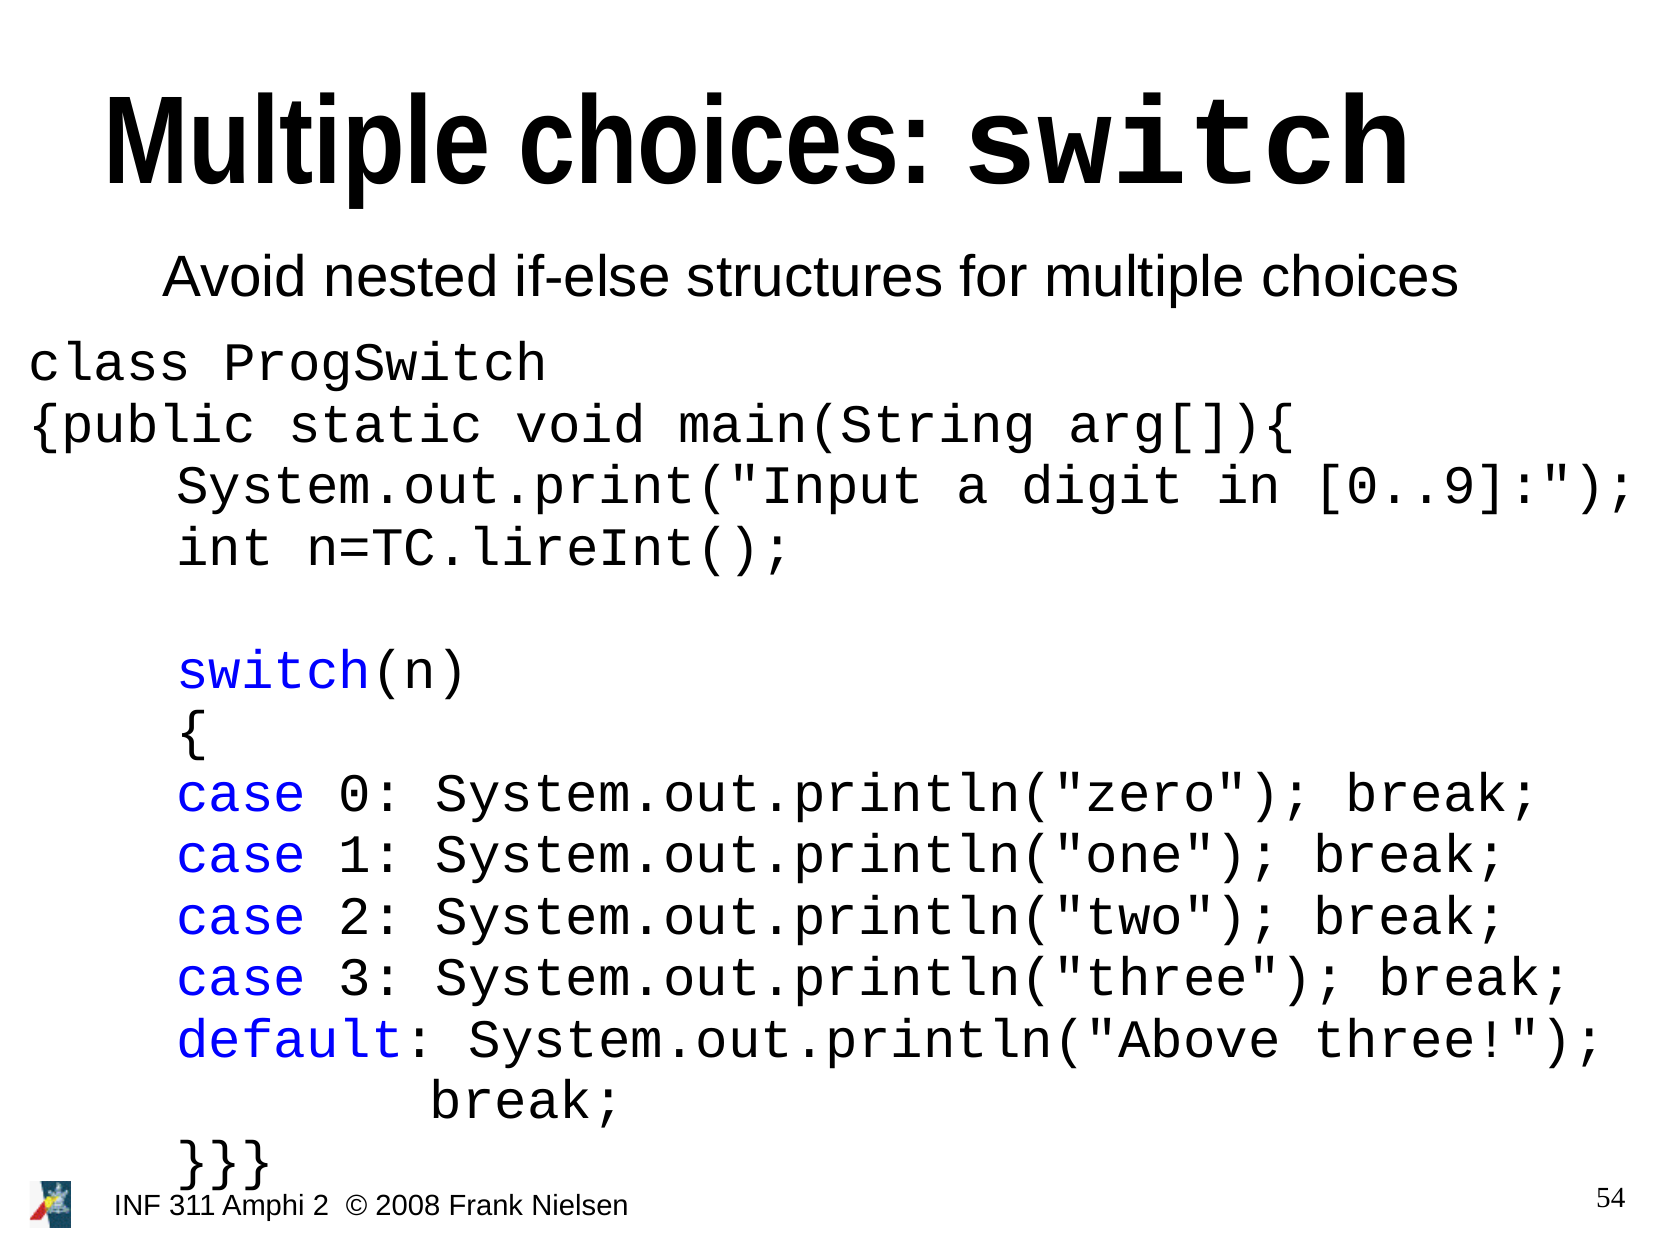

Multiple choices: switch
Avoid nested if-else structures for multiple choices
class ProgSwitch
{public static void main(String arg[]){
		System.out.print("Input a digit in [0..9]:");
		int n=TC.lireInt();
		switch(n)
		{
		case 0: System.out.println("zero"); break;
		case 1: System.out.println("one"); break;
		case 2: System.out.println("two"); break;
		case 3: System.out.println("three"); break;
		default: System.out.println("Above three!");
					 break;
		}}}